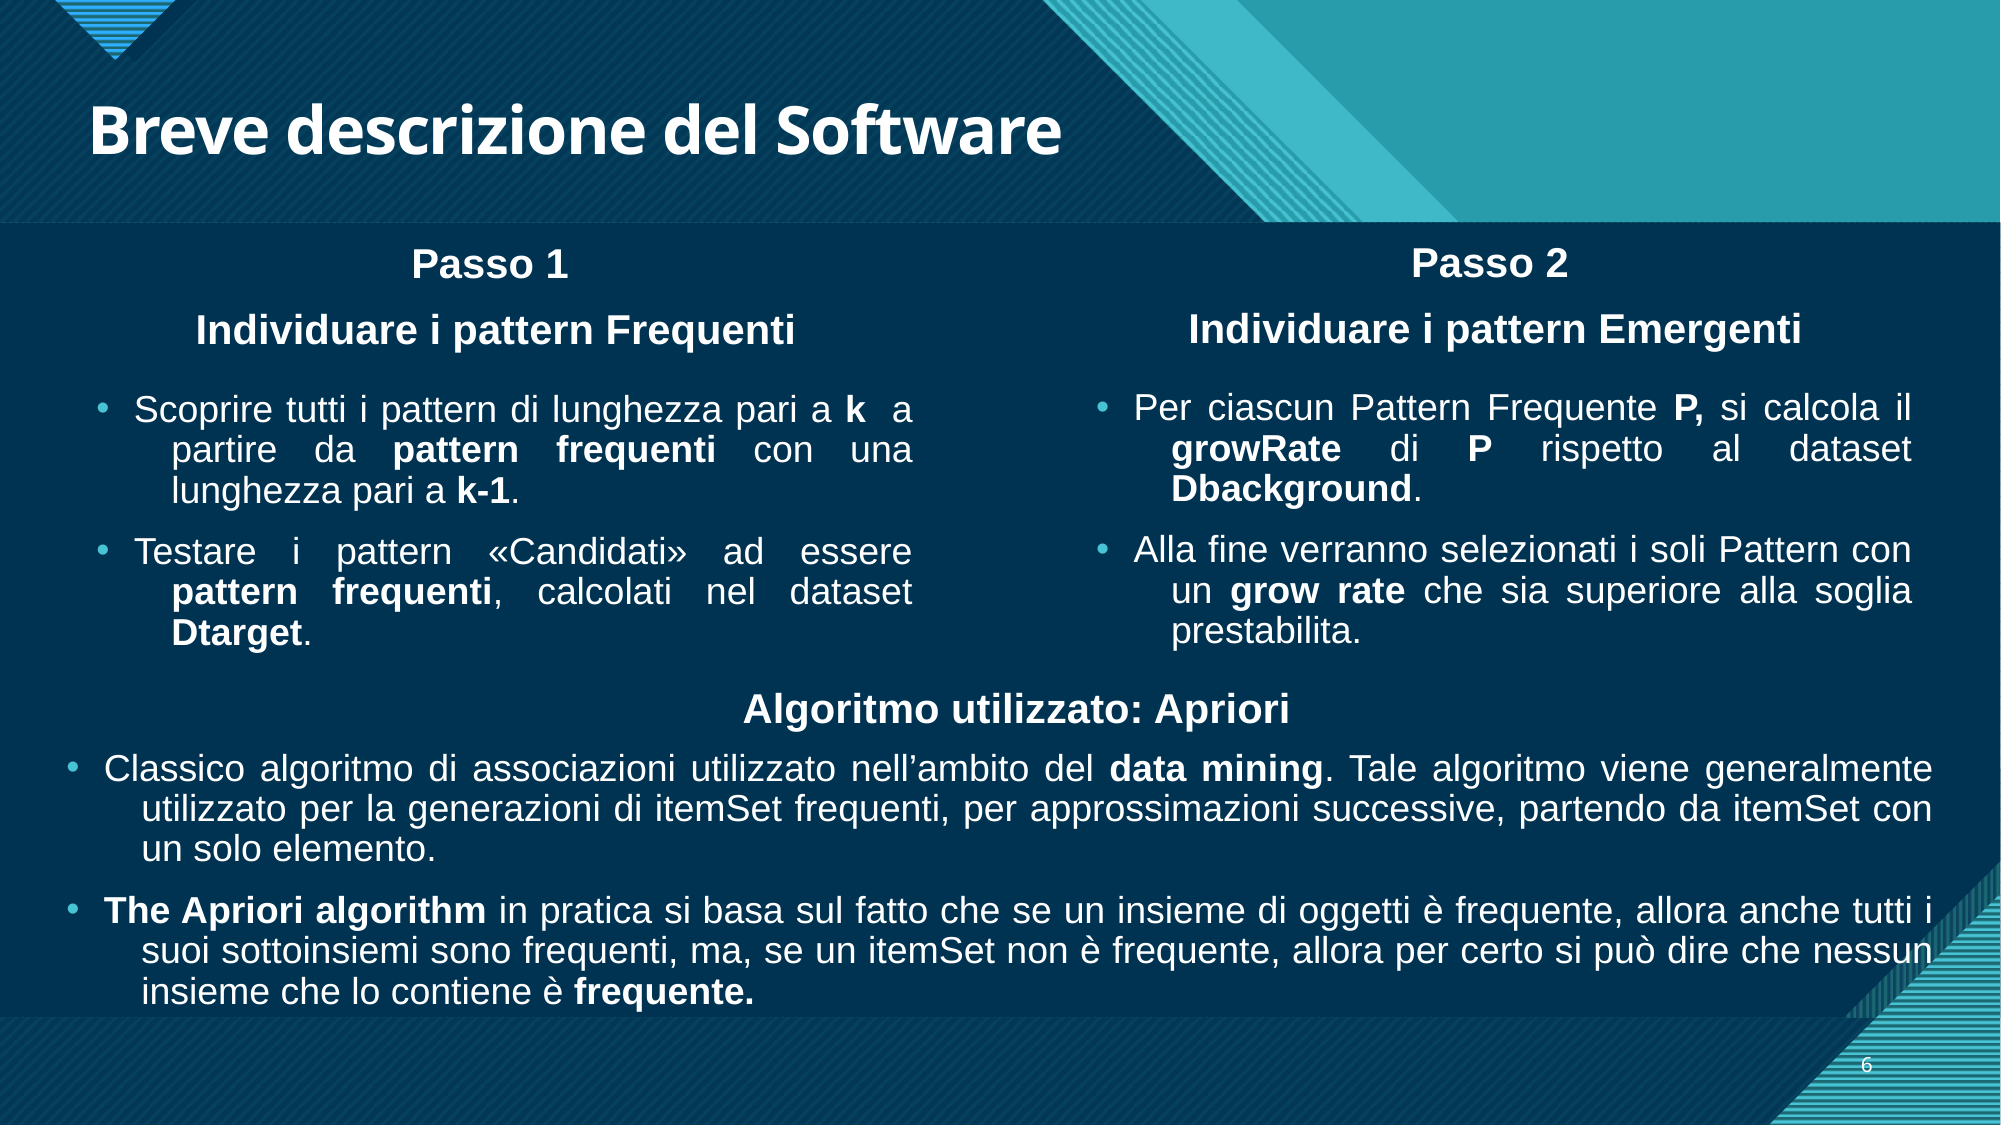

# Breve descrizione del Software
Passo 2
Individuare i pattern Emergenti
Passo 1
Individuare i pattern Frequenti
Per ciascun Pattern Frequente P, si calcola il growRate di P rispetto al dataset Dbackground.
Alla fine verranno selezionati i soli Pattern con un grow rate che sia superiore alla soglia prestabilita.
Scoprire tutti i pattern di lunghezza pari a k a partire da pattern frequenti con una lunghezza pari a k-1.
Testare i pattern «Candidati» ad essere pattern frequenti, calcolati nel dataset Dtarget.
Algoritmo utilizzato: Apriori
Classico algoritmo di associazioni utilizzato nell’ambito del data mining. Tale algoritmo viene generalmente utilizzato per la generazioni di itemSet frequenti, per approssimazioni successive, partendo da itemSet con un solo elemento.
The Apriori algorithm in pratica si basa sul fatto che se un insieme di oggetti è frequente, allora anche tutti i suoi sottoinsiemi sono frequenti, ma, se un itemSet non è frequente, allora per certo si può dire che nessun insieme che lo contiene è frequente.